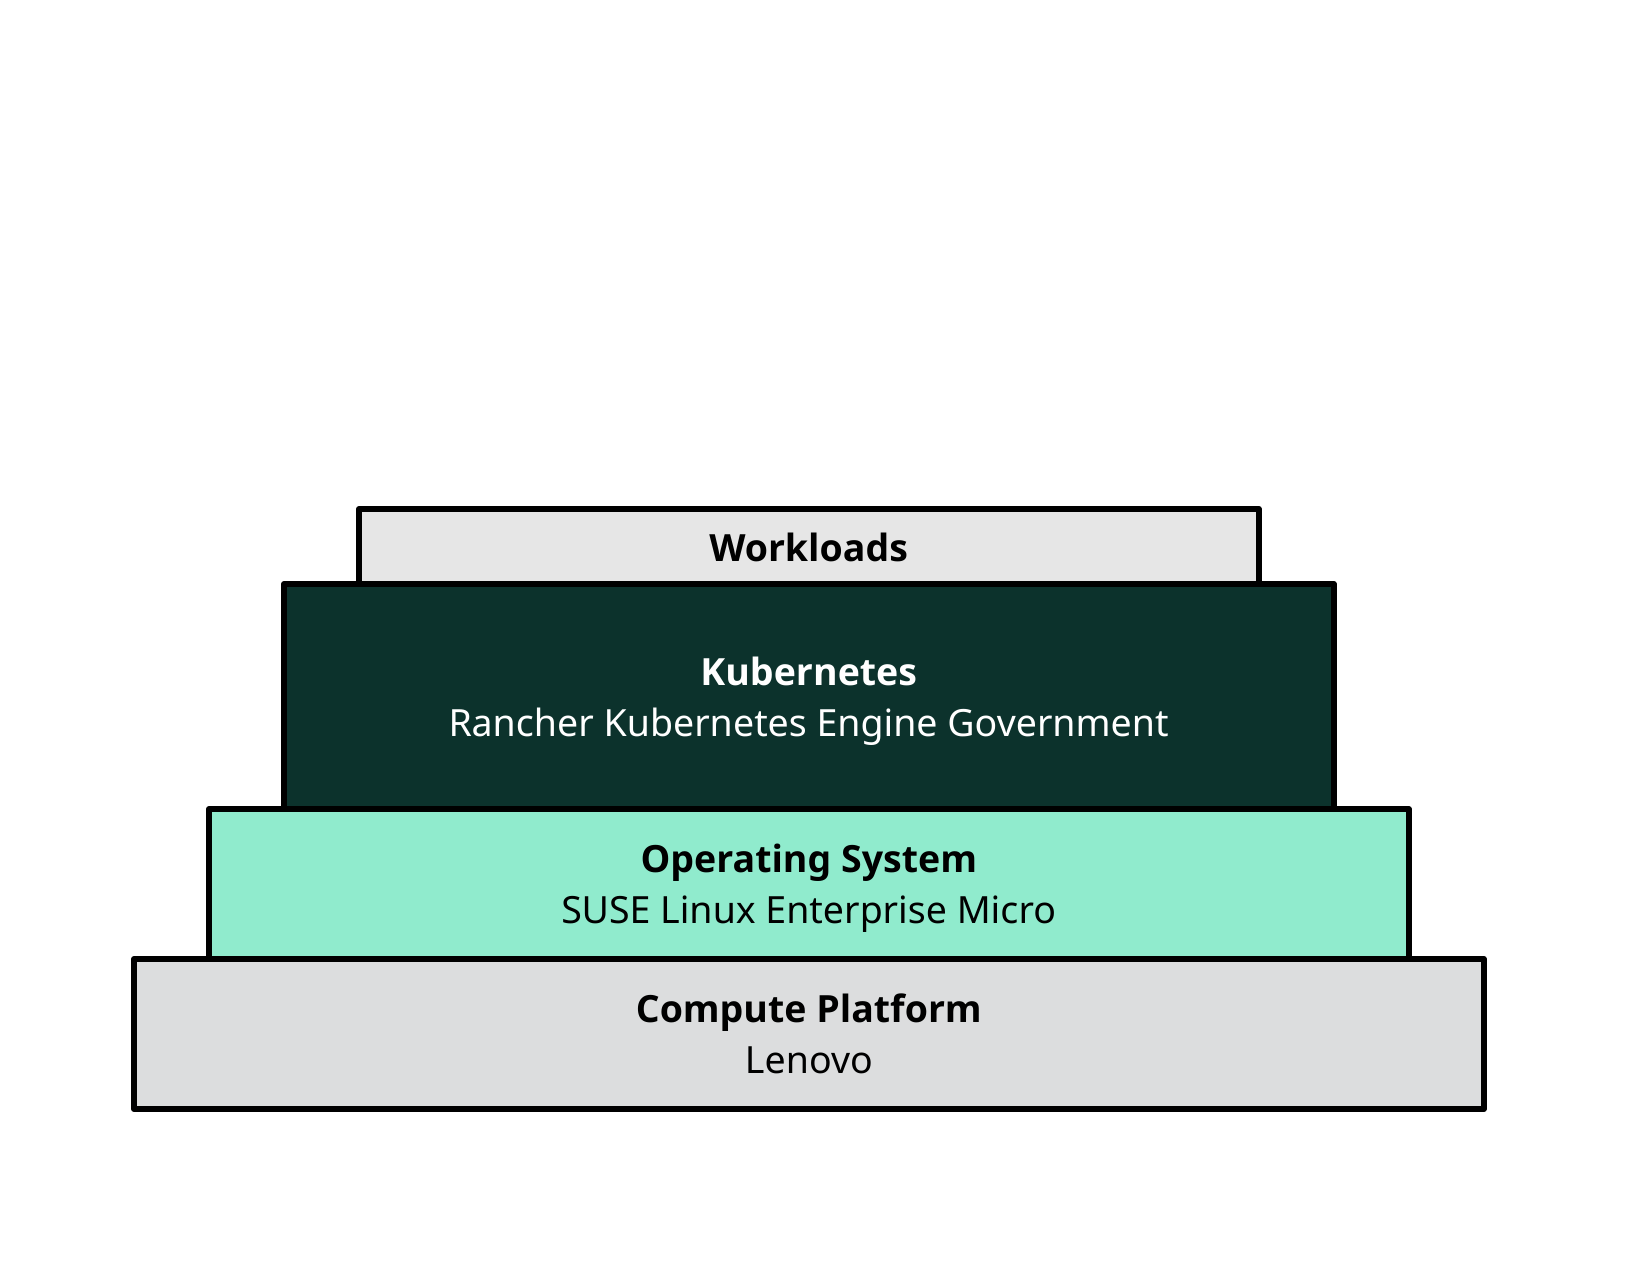

Workloads
Kubernetes
Rancher Kubernetes Engine Government
Operating System
SUSE Linux Enterprise Micro
Compute Platform
Lenovo